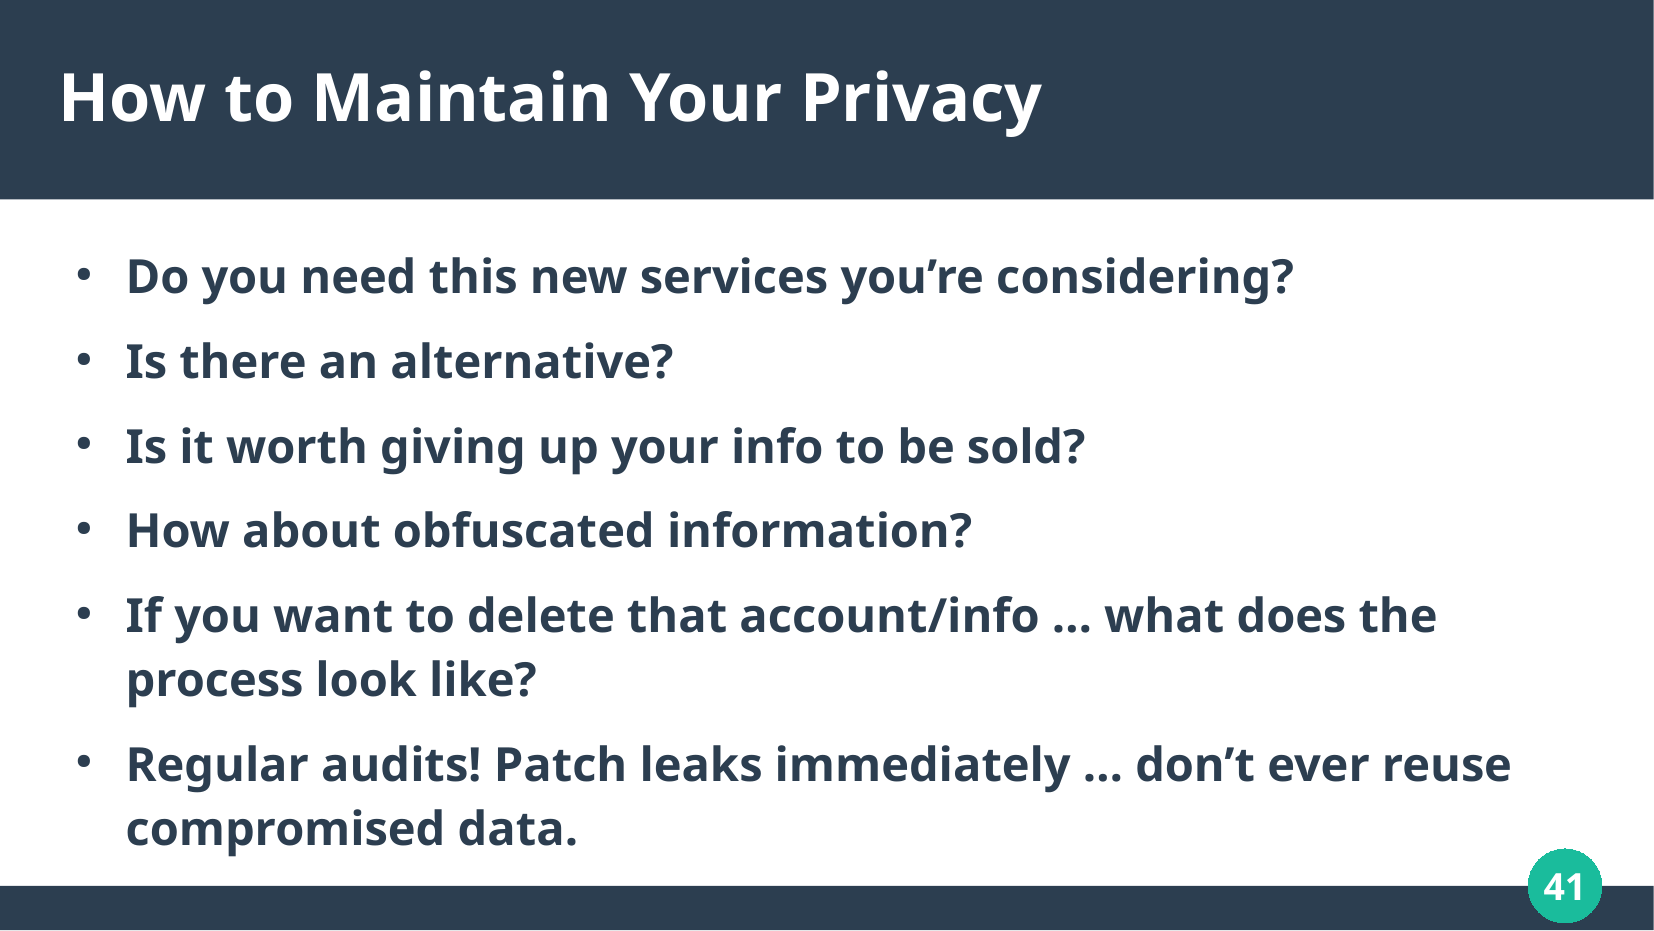

# How to Maintain Your Privacy
Do you need this new services you’re considering?
Is there an alternative?
Is it worth giving up your info to be sold?
How about obfuscated information?
If you want to delete that account/info … what does the process look like?
Regular audits! Patch leaks immediately … don’t ever reuse compromised data.
41